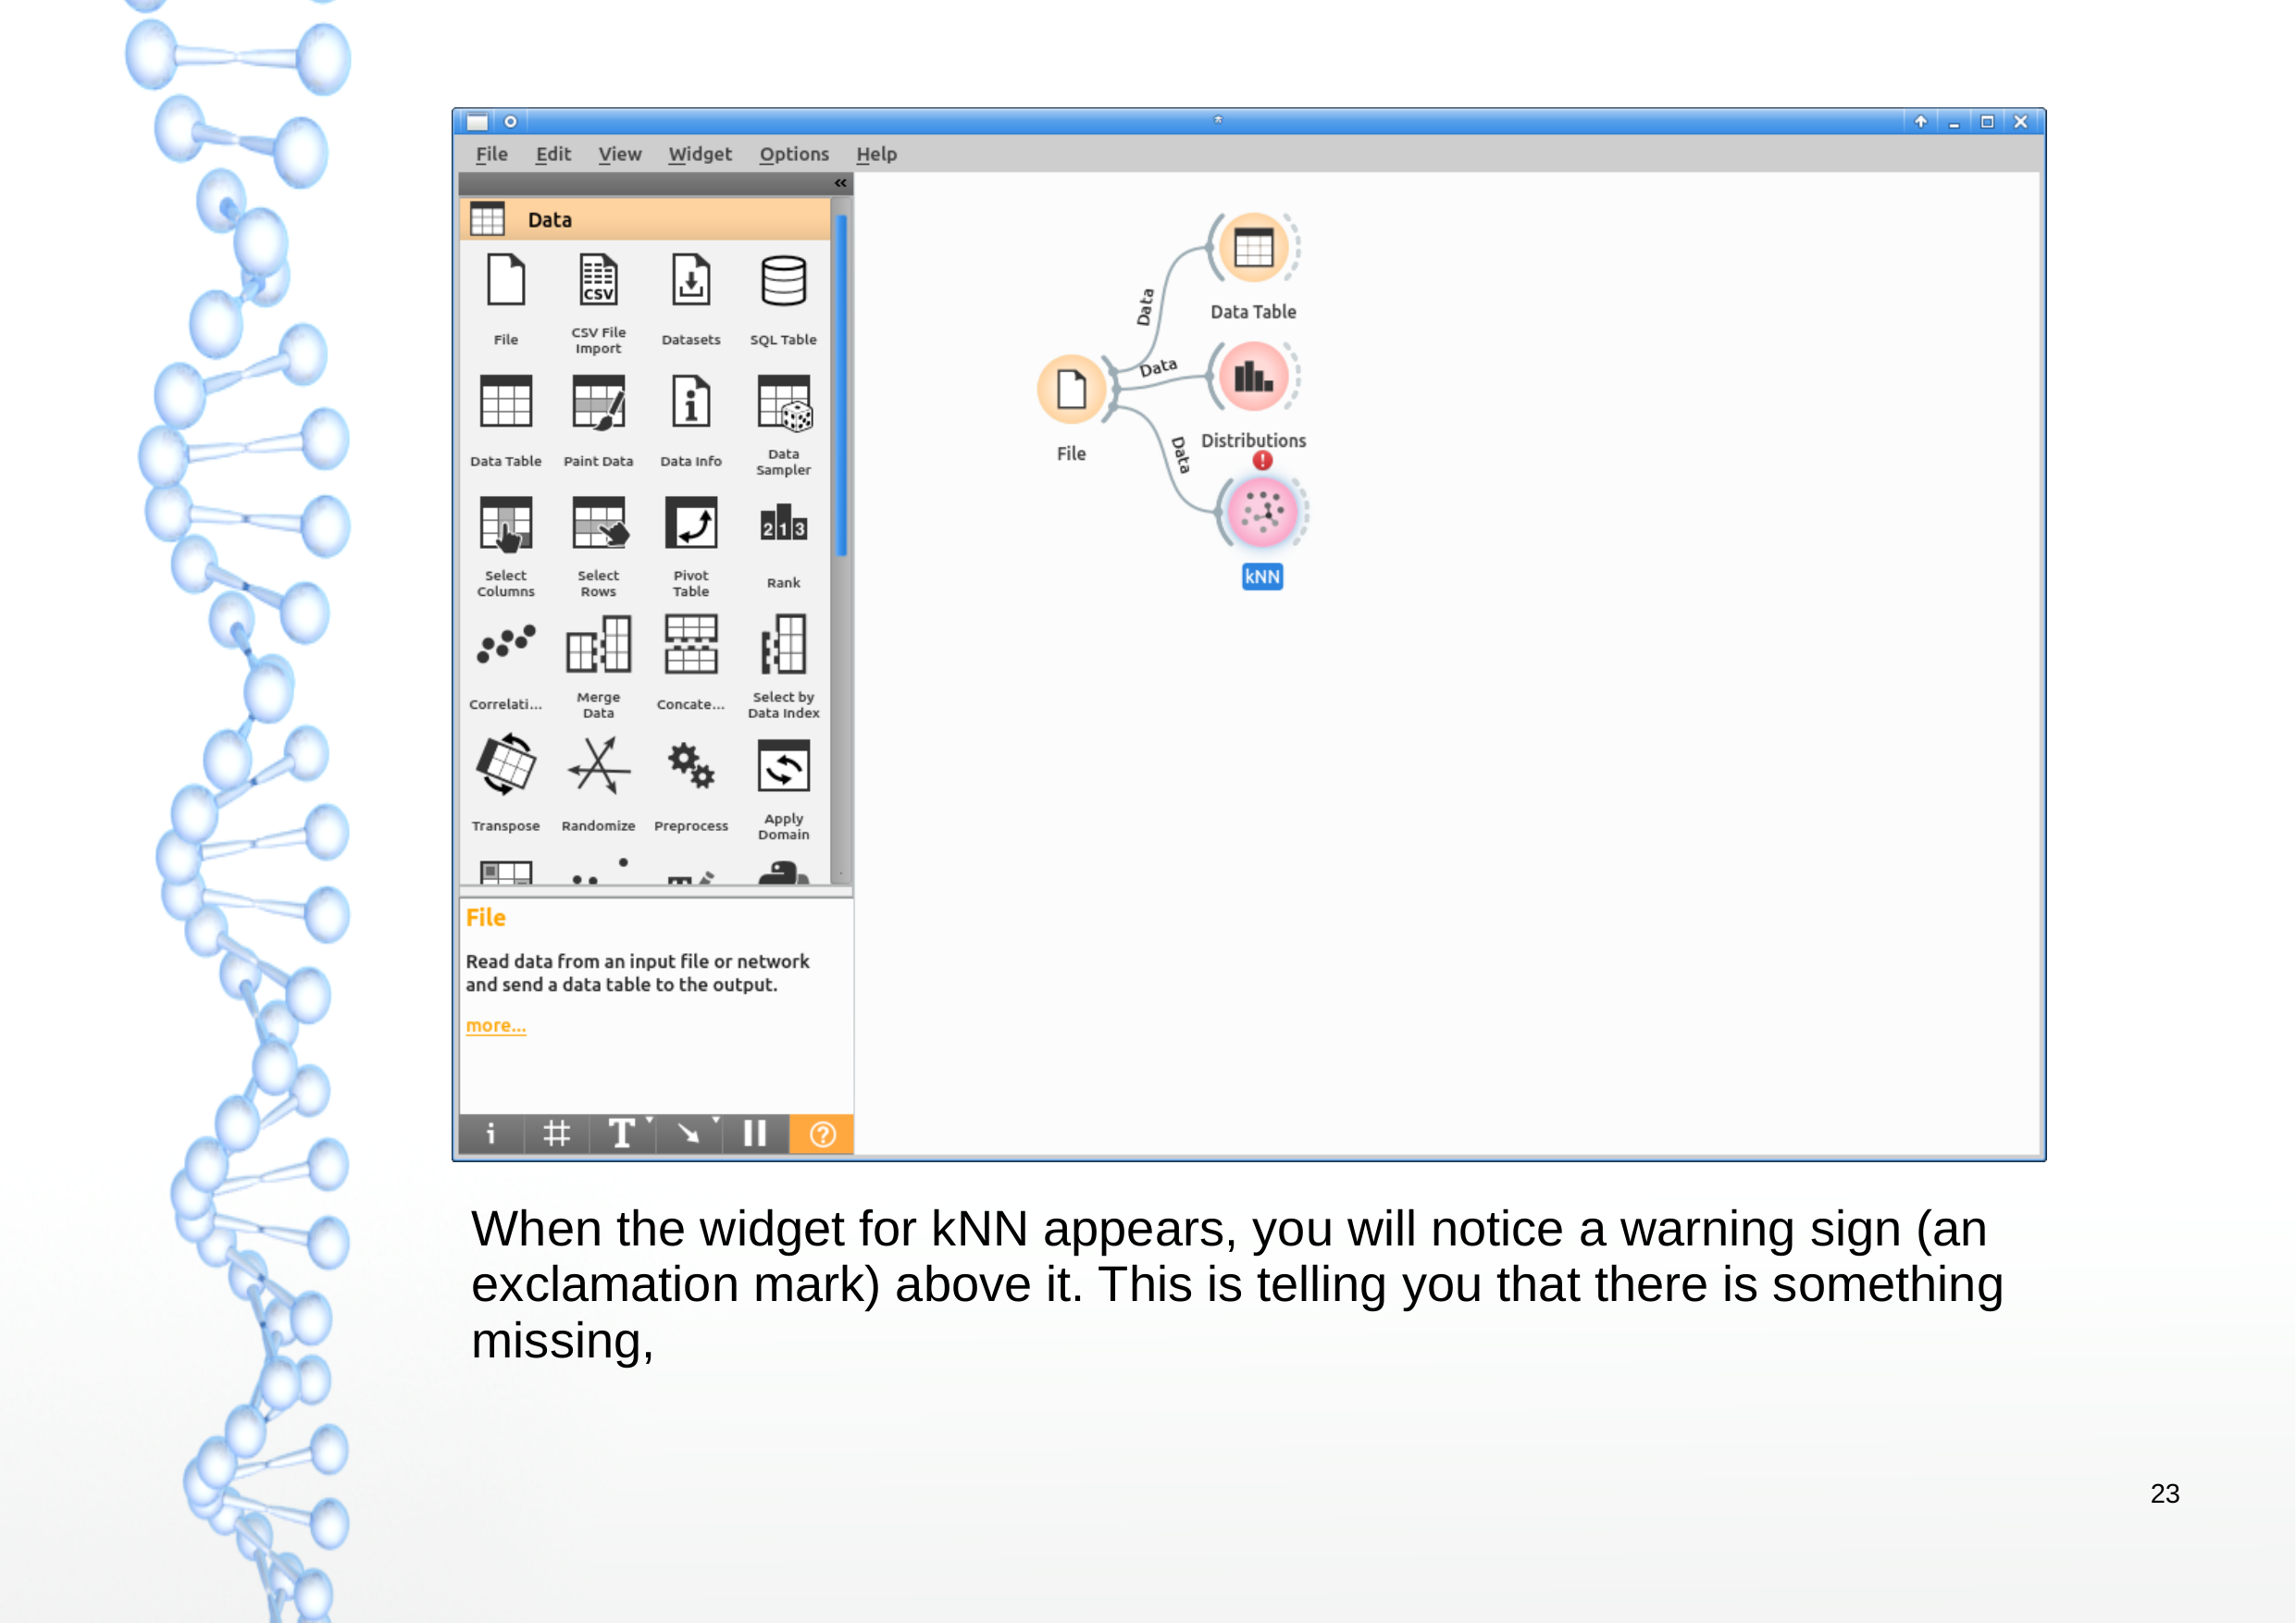

When the widget for kNN appears, you will notice a warning sign (an exclamation mark) above it. This is telling you that there is something missing,
23